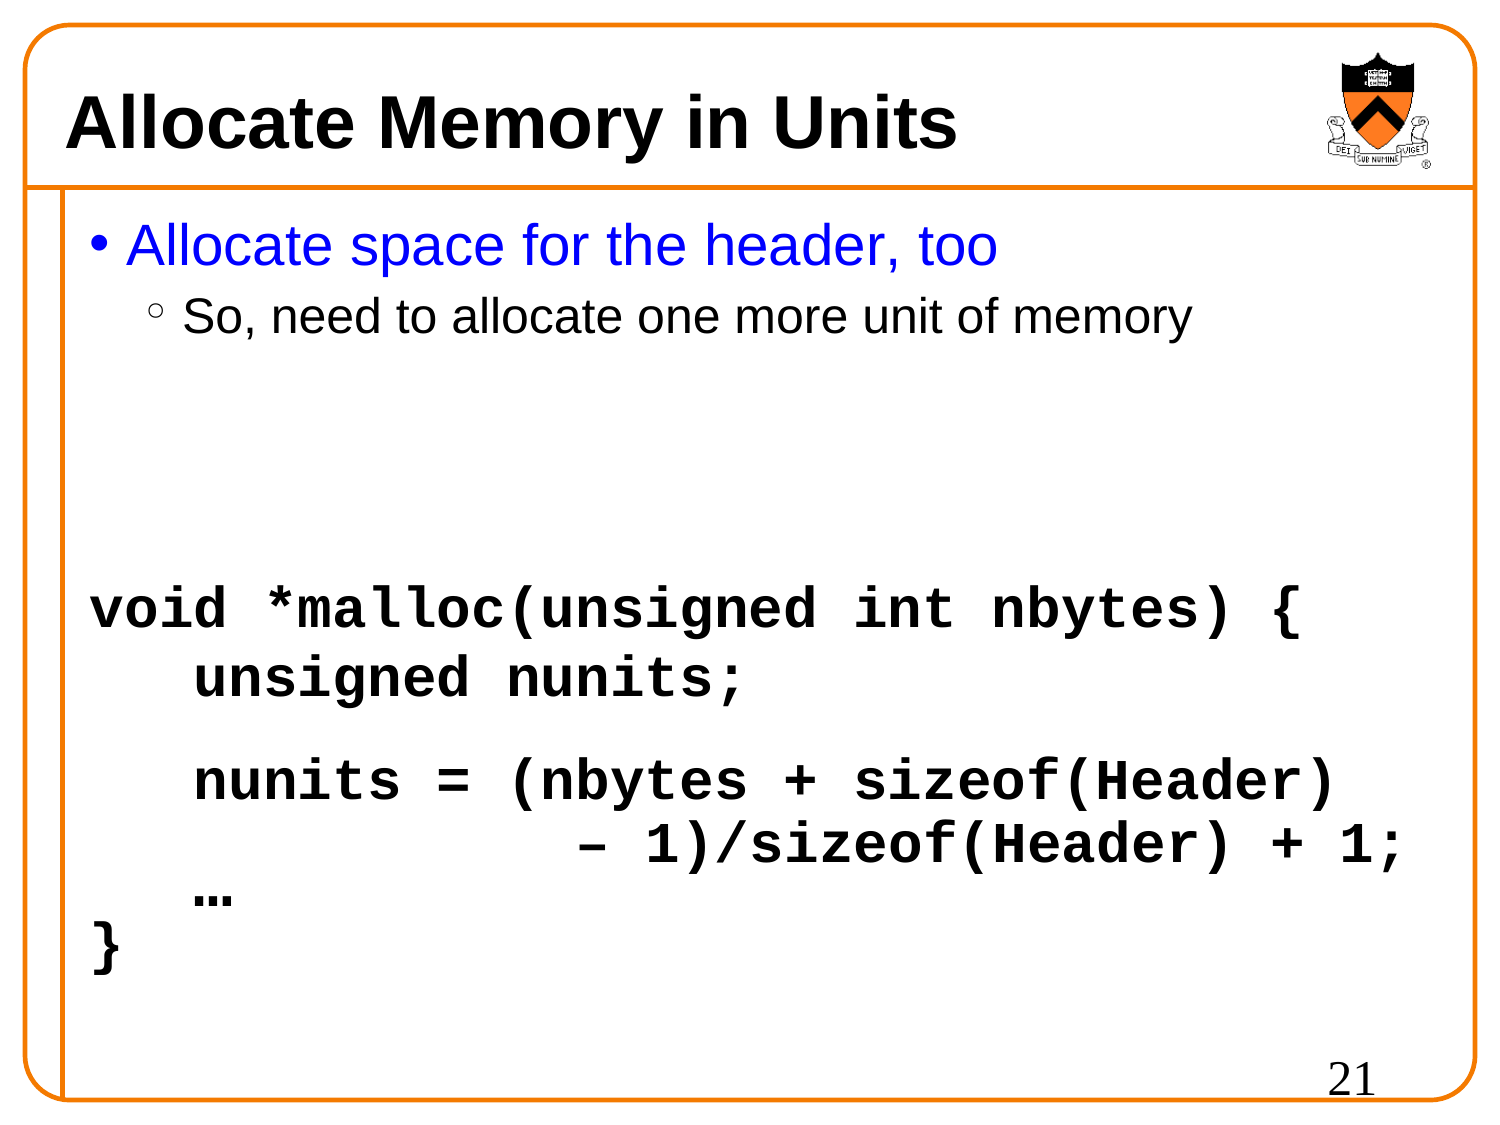

# Allocate Memory in Units
Allocate space for the header, too
So, need to allocate one more unit of memory
void *malloc(unsigned int nbytes) {
 unsigned nunits;
 nunits = (nbytes + sizeof(Header)
 – 1)/sizeof(Header) + 1;
 …
}
21